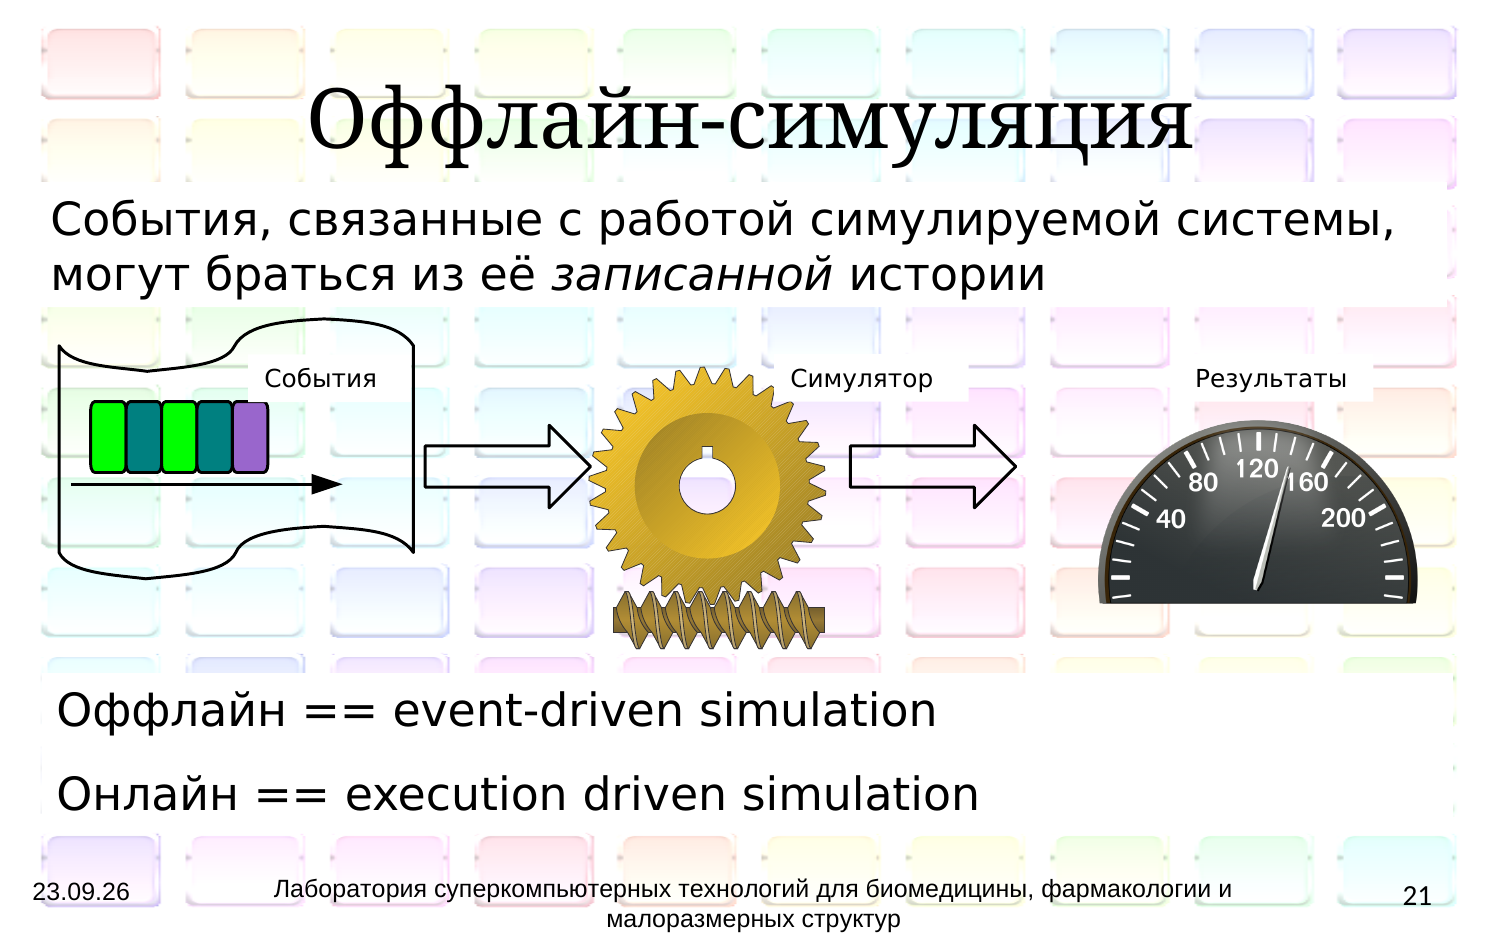

# Оффлайн-симуляция
События, связанные с работой симулируемой системы, могут браться из её записанной истории
Симулятор
Результаты
События
Оффлайн == event-driven simulation
Онлайн == execution driven simulation
Лаборатория суперкомпьютерных технологий для биомедицины, фармакологии и малоразмерных структур